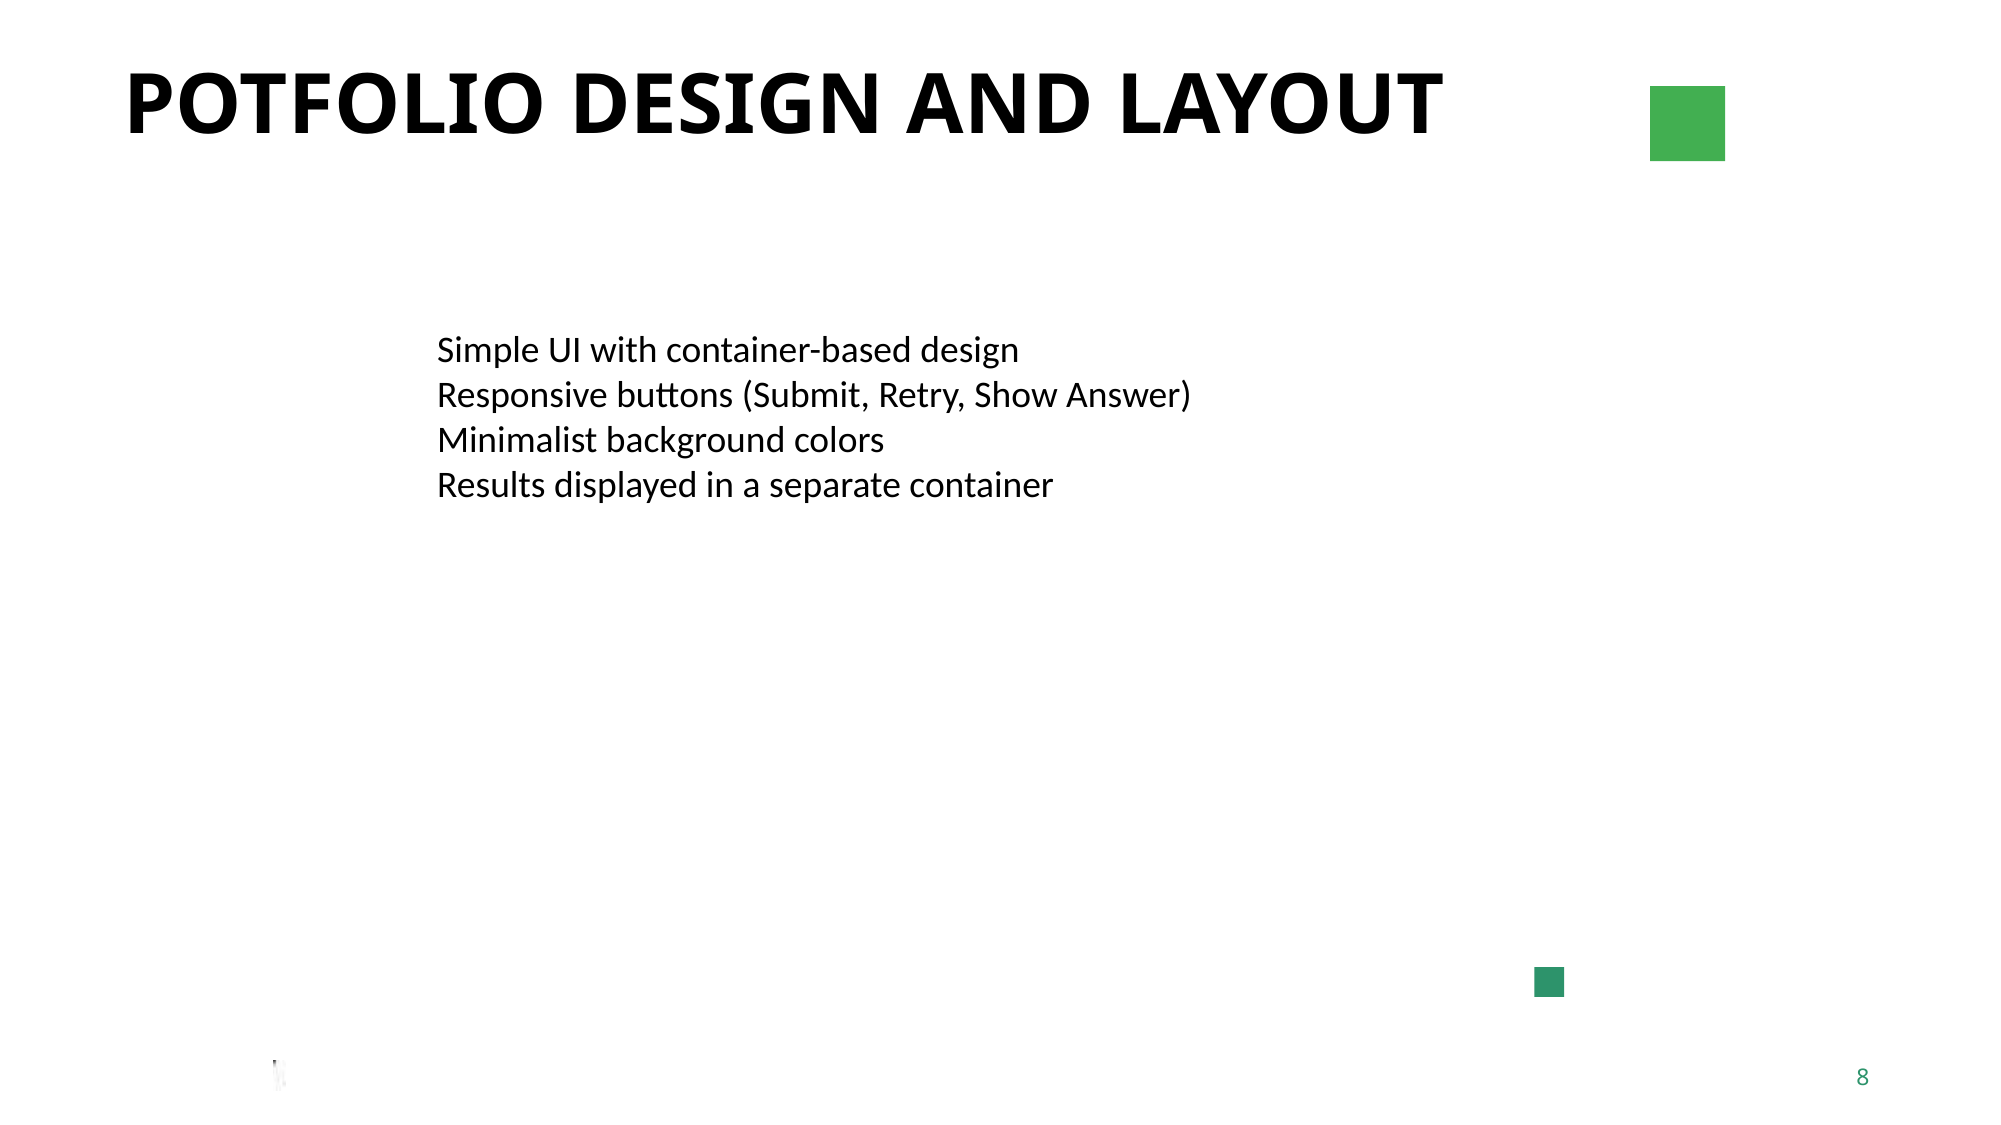

POTFOLIO DESIGN AND LAYOUT
Simple UI with container-based design
Responsive buttons (Submit, Retry, Show Answer)
Minimalist background colors
Results displayed in a separate container